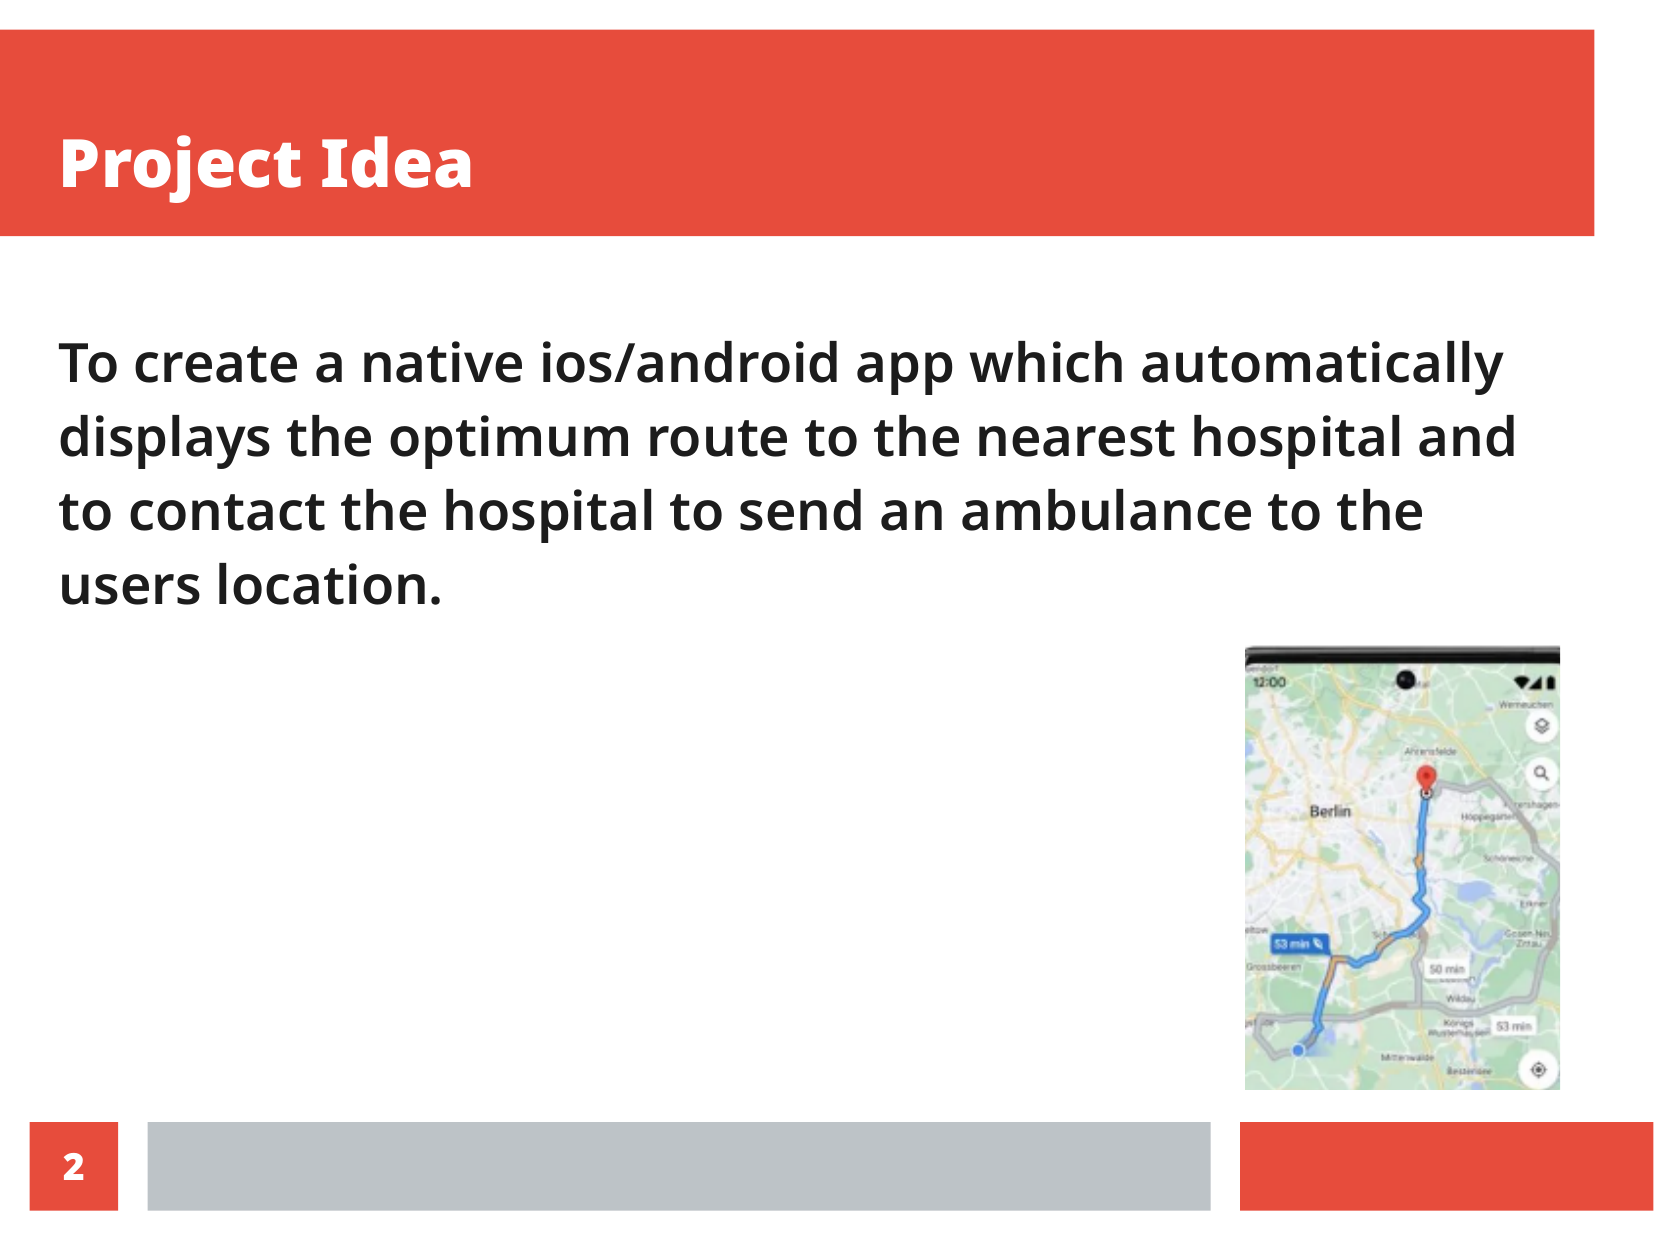

# Project Idea
To create a native ios/android app which automatically displays the optimum route to the nearest hospital and to contact the hospital to send an ambulance to the users location.
2